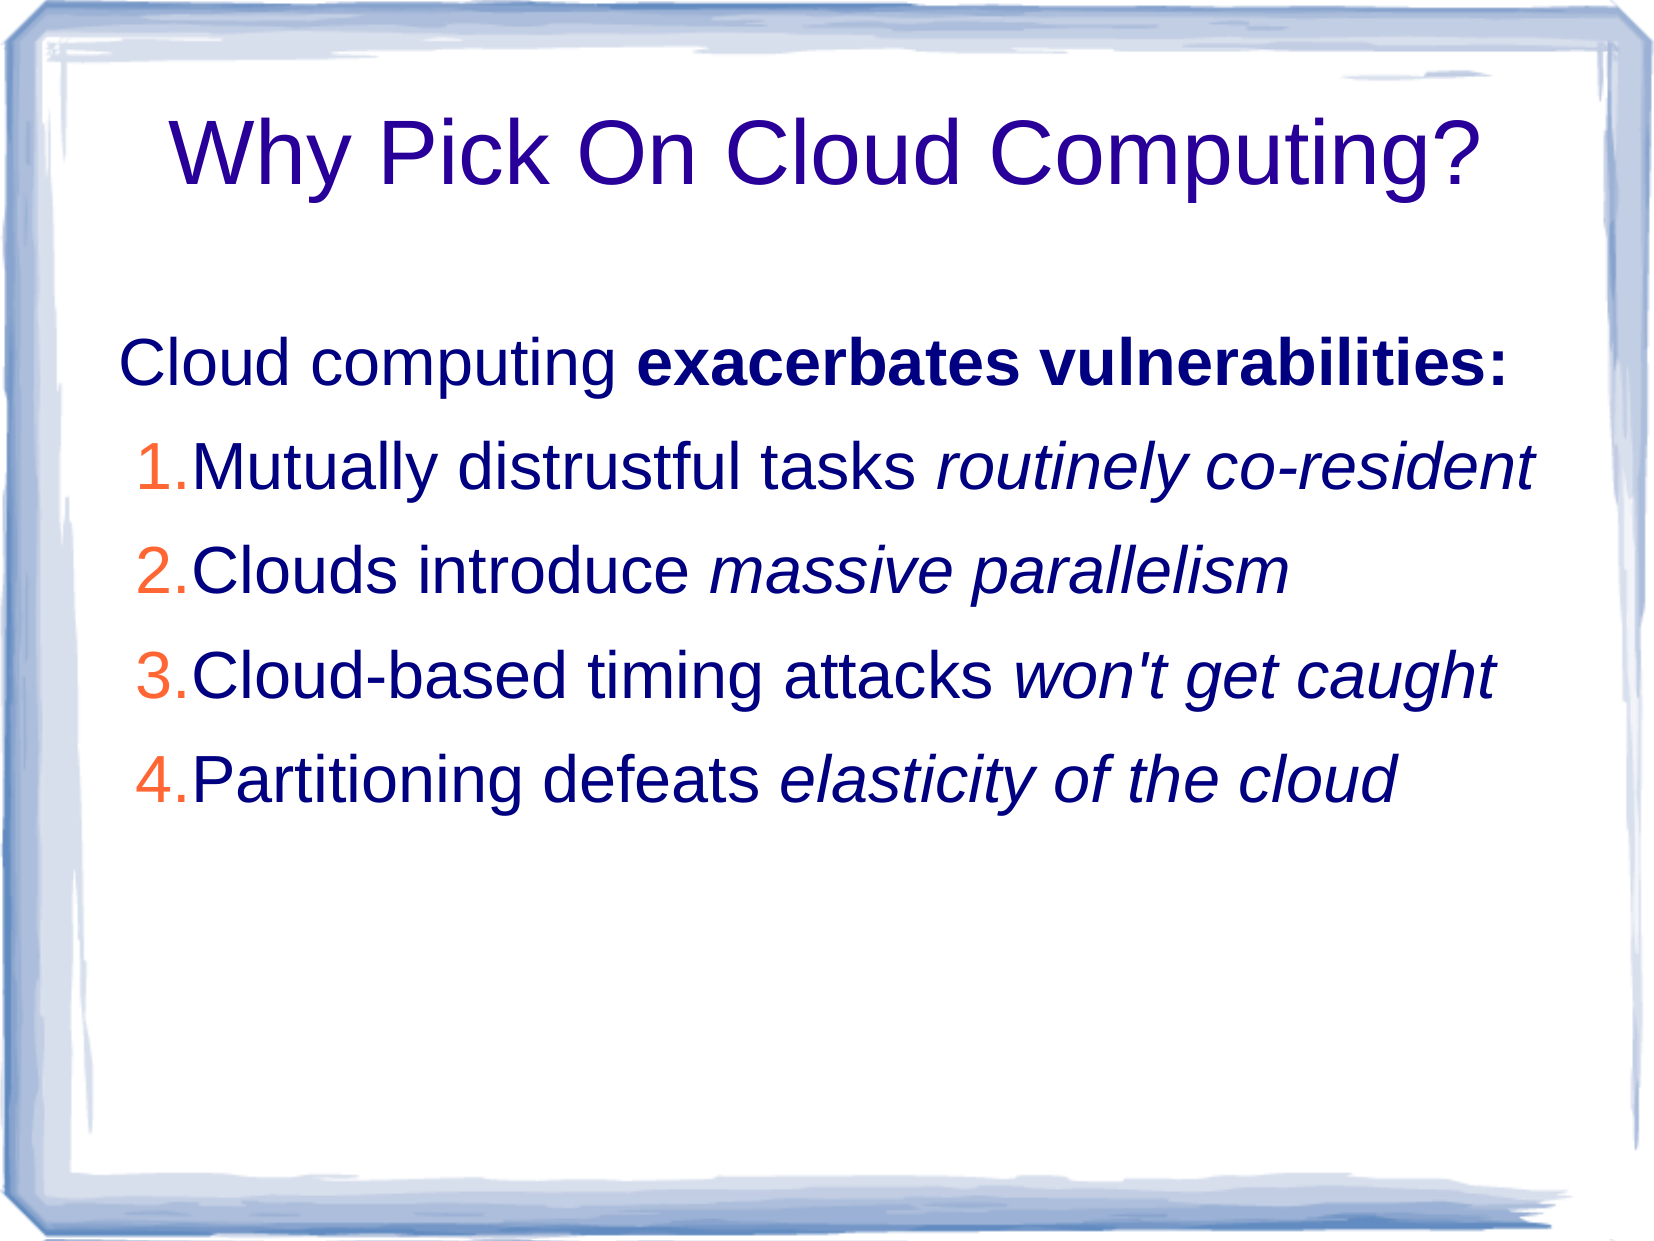

# Why Pick On Cloud Computing?
Cloud computing exacerbates vulnerabilities:
Mutually distrustful tasks routinely co-resident
Clouds introduce massive parallelism
Cloud-based timing attacks won't get caught
Partitioning defeats elasticity of the cloud